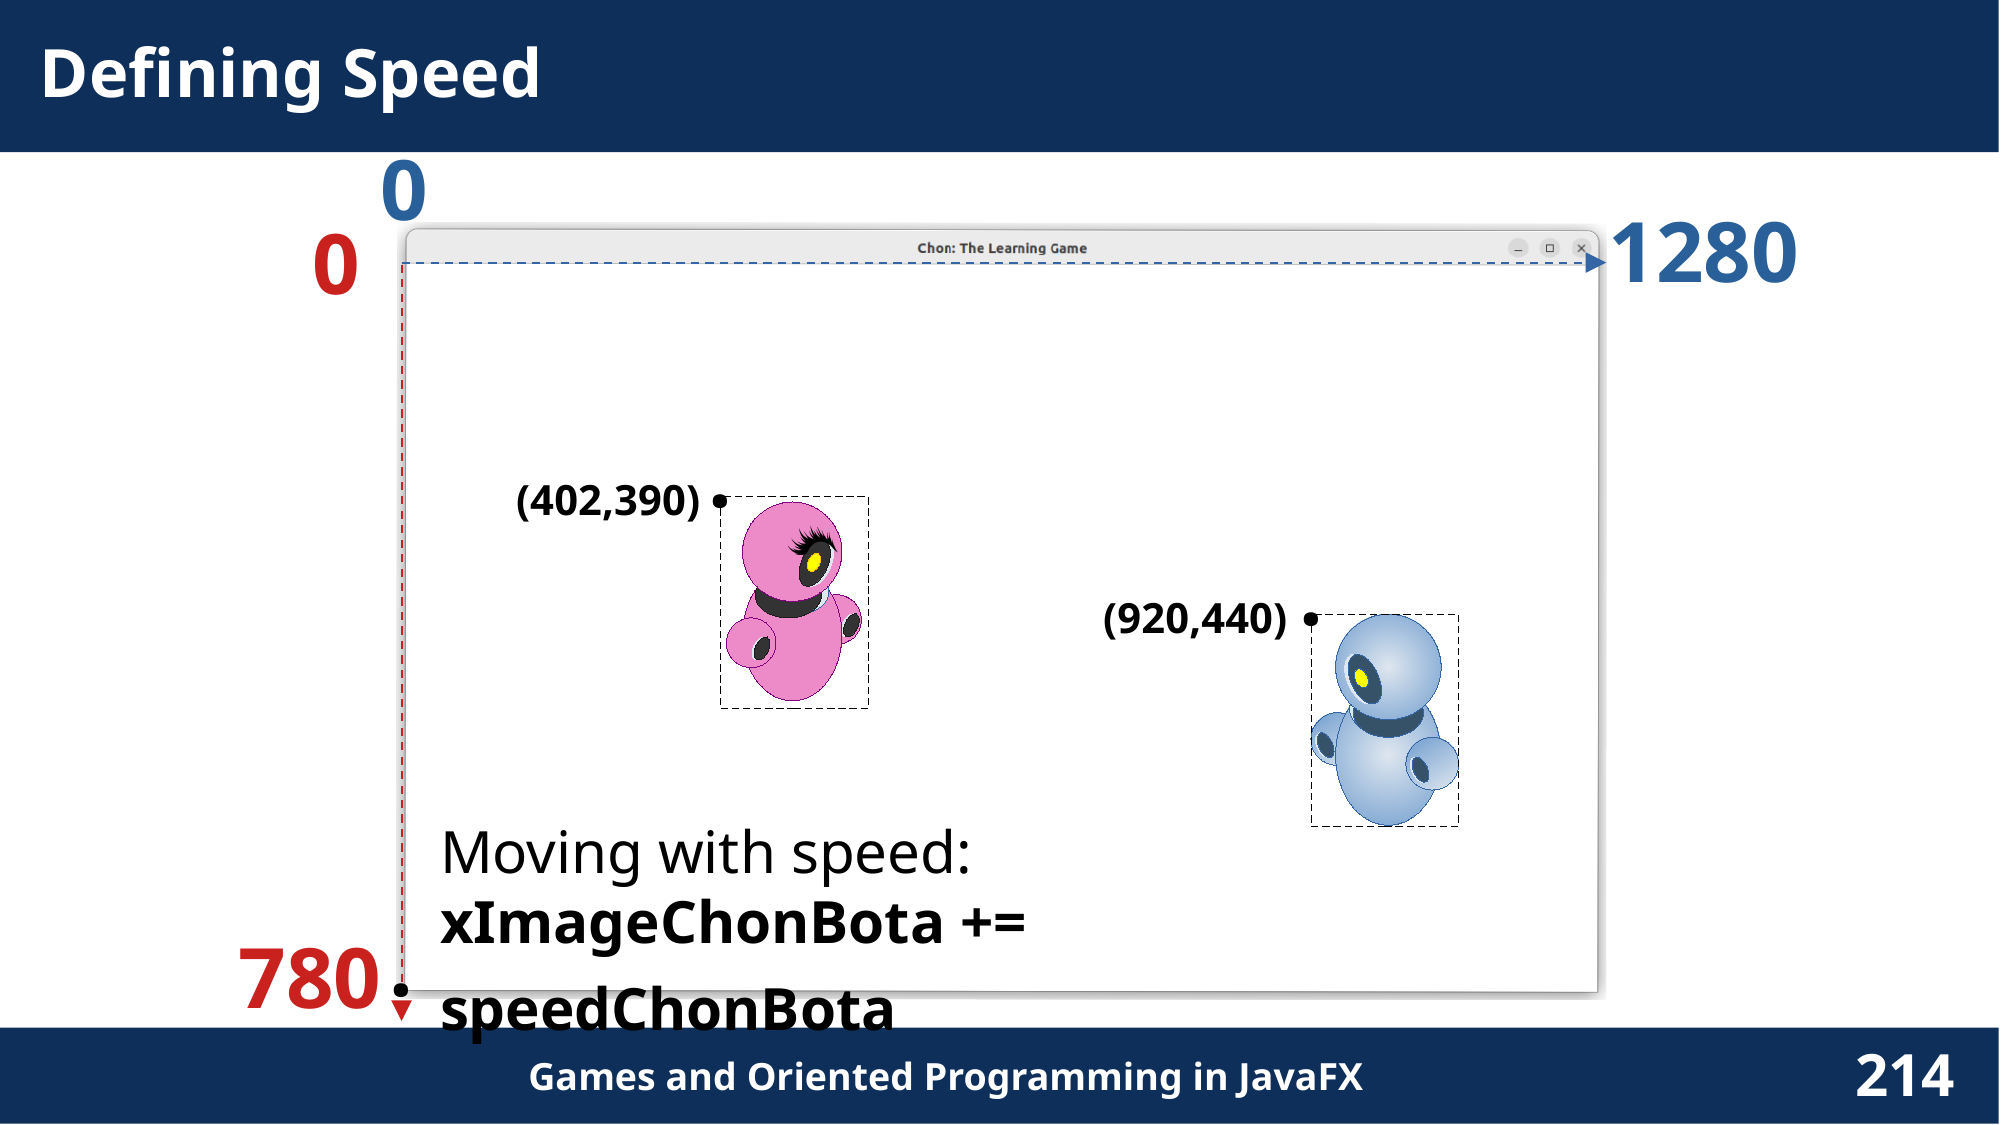

Defining Speed
0
1280
0
.
(402,390)
.
 (920,440)
Moving with speed:
xImageChonBota += speedChonBota
.
780